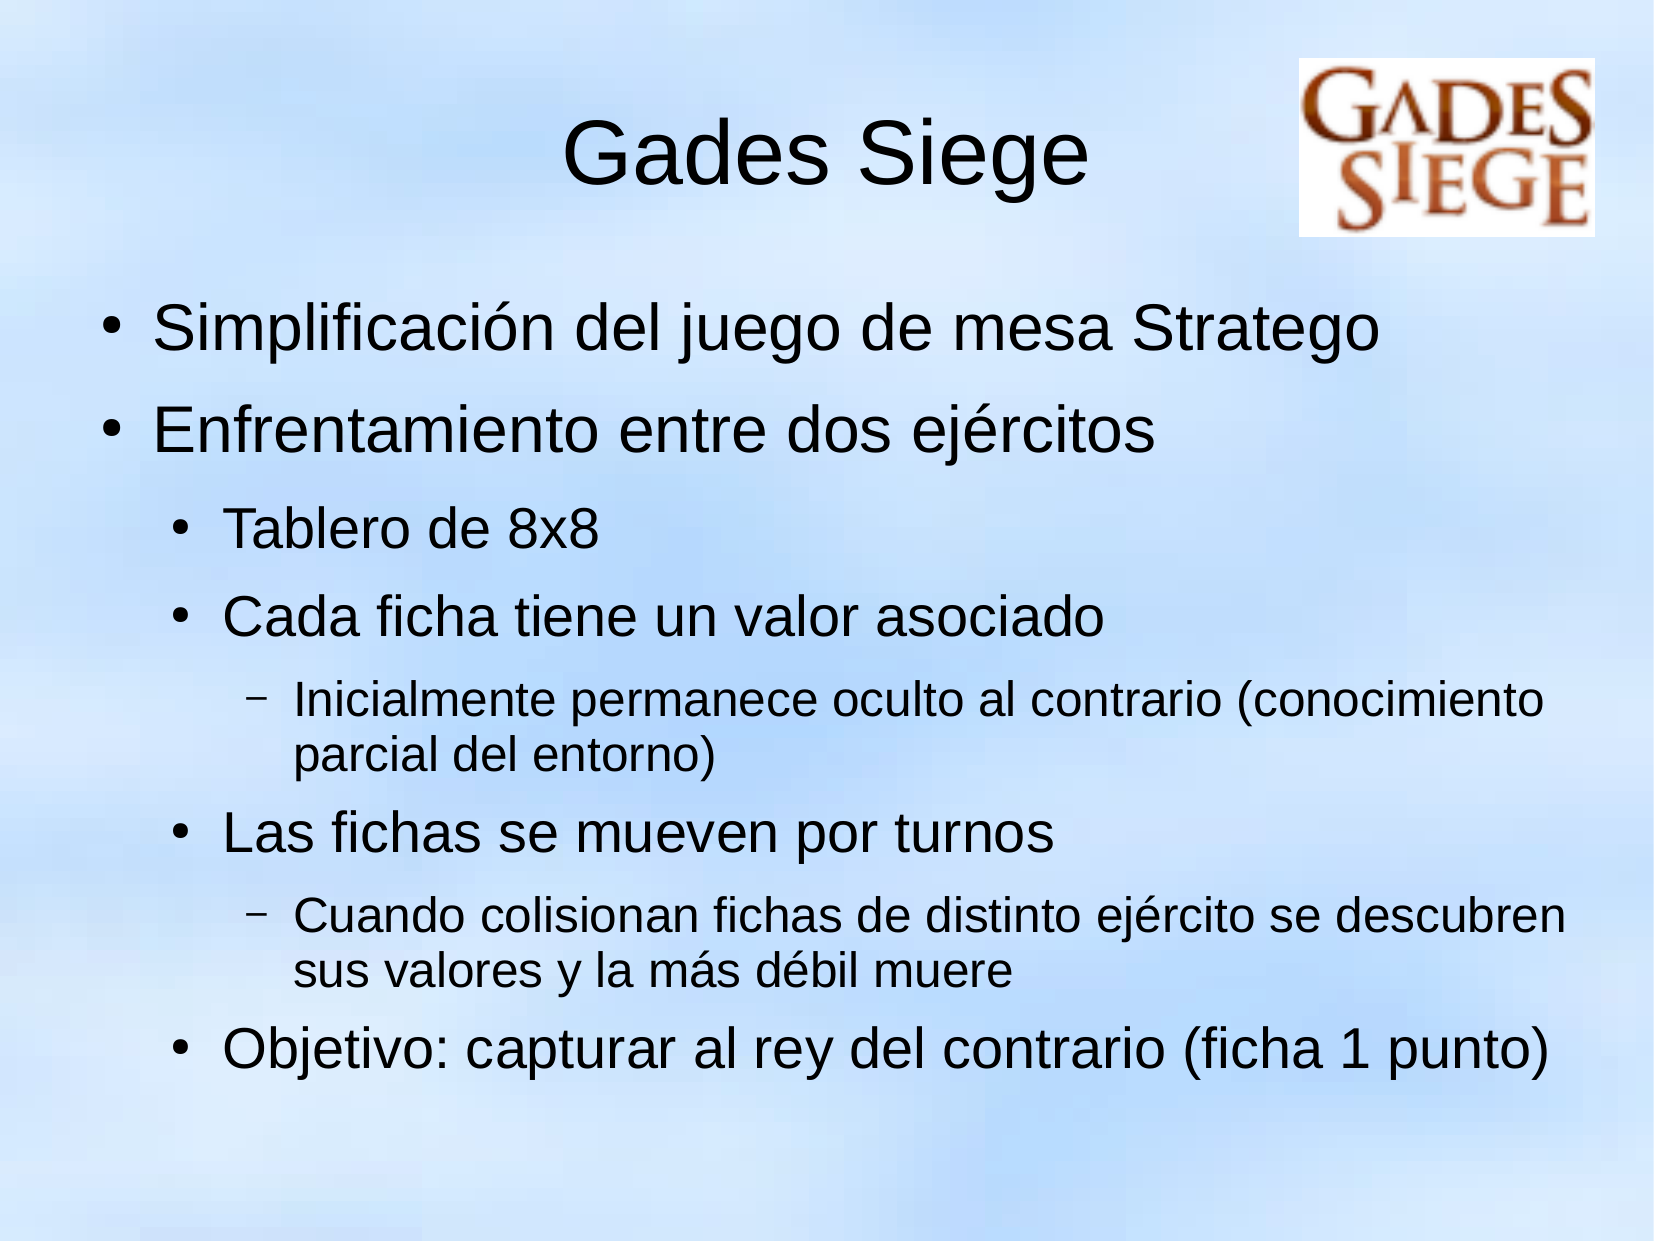

# Gades Siege
Simplificación del juego de mesa Stratego
Enfrentamiento entre dos ejércitos
Tablero de 8x8
Cada ficha tiene un valor asociado
Inicialmente permanece oculto al contrario (conocimiento parcial del entorno)
Las fichas se mueven por turnos
Cuando colisionan fichas de distinto ejército se descubren sus valores y la más débil muere
Objetivo: capturar al rey del contrario (ficha 1 punto)